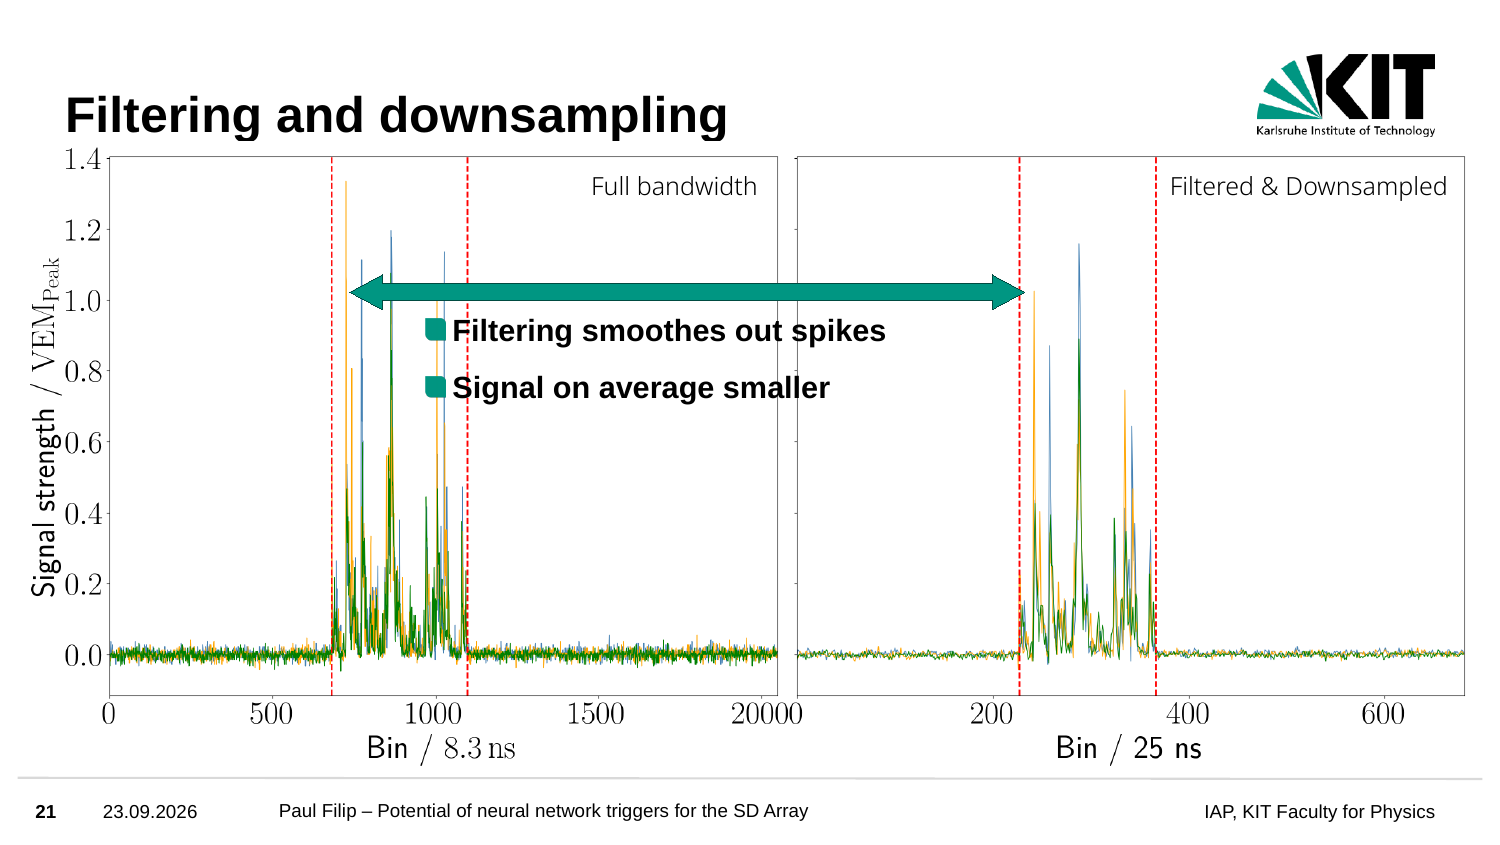

# Filtering and downsampling
Full bandwidth
Filtered & Downsampled
Filtering smoothes out spikes
Signal on average smaller
21